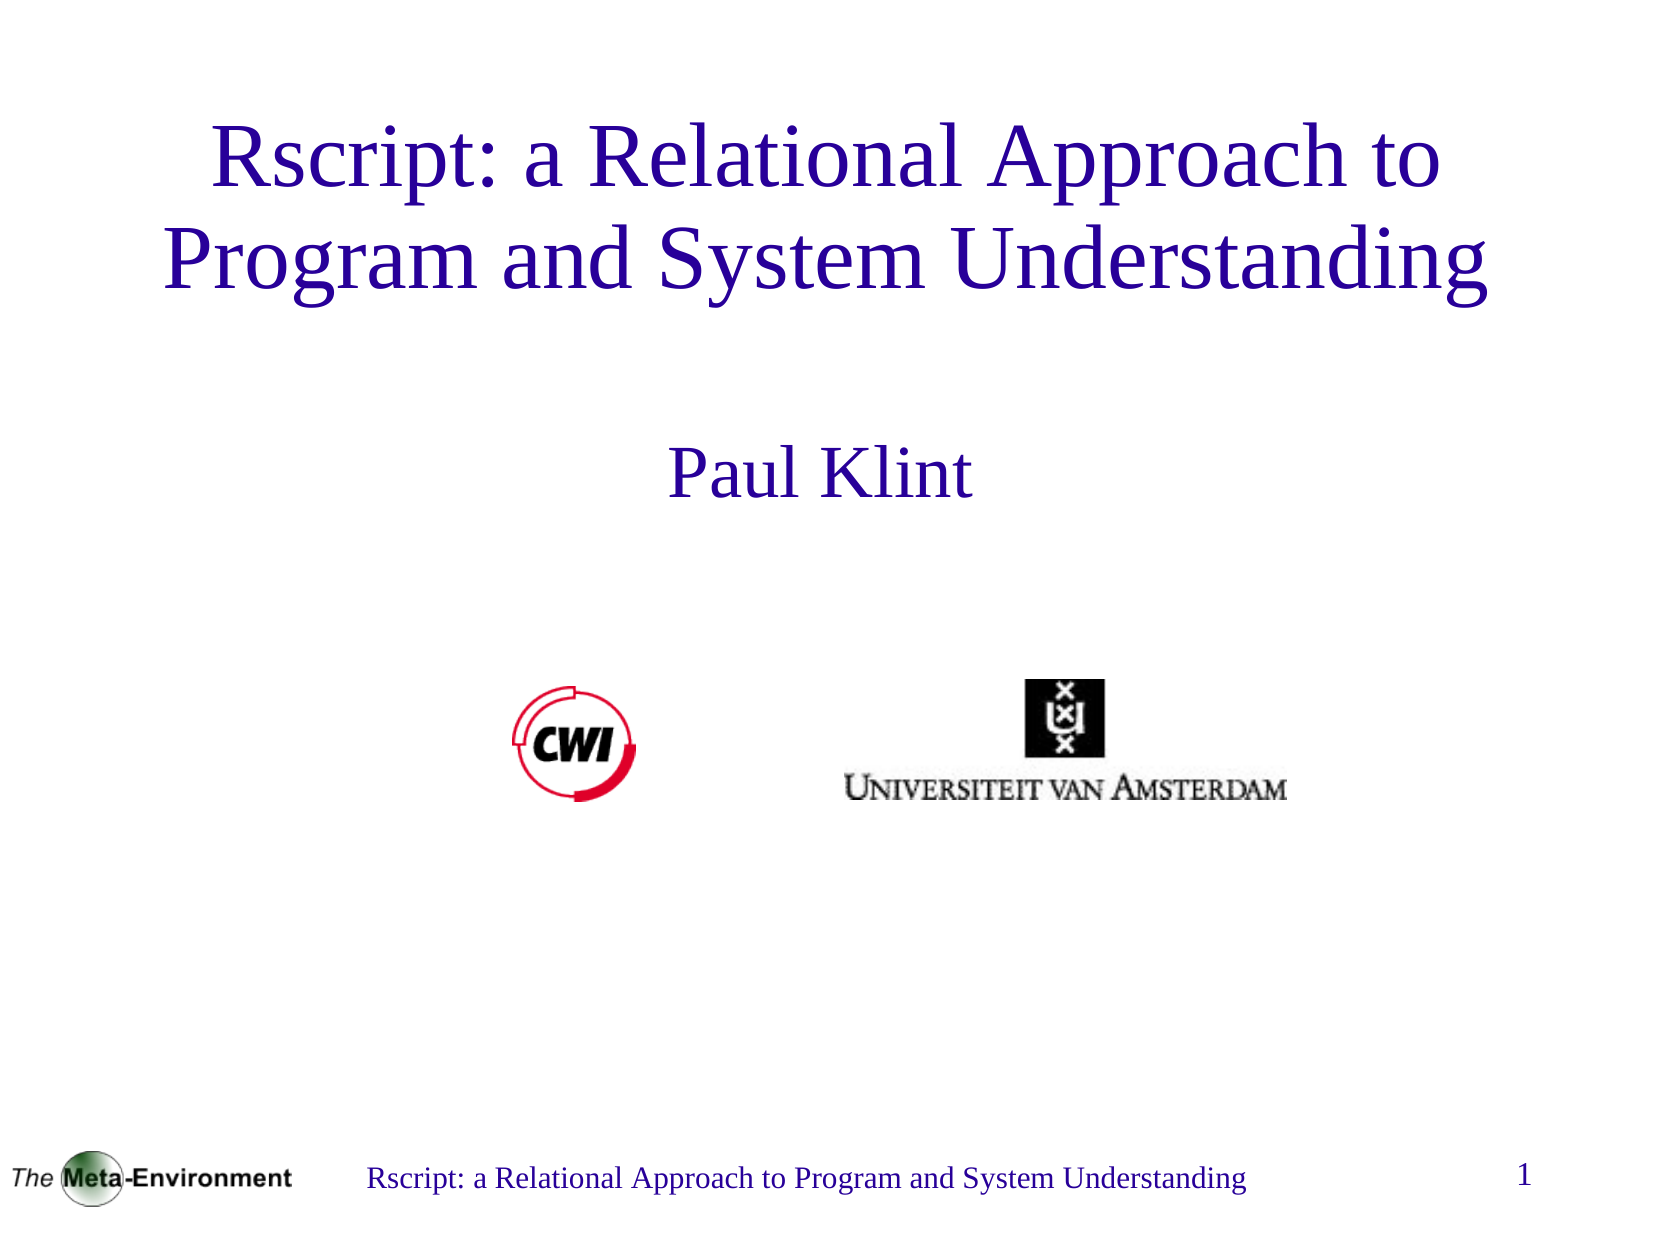

# Rscript: a Relational Approach to Program and System Understanding
Paul Klint